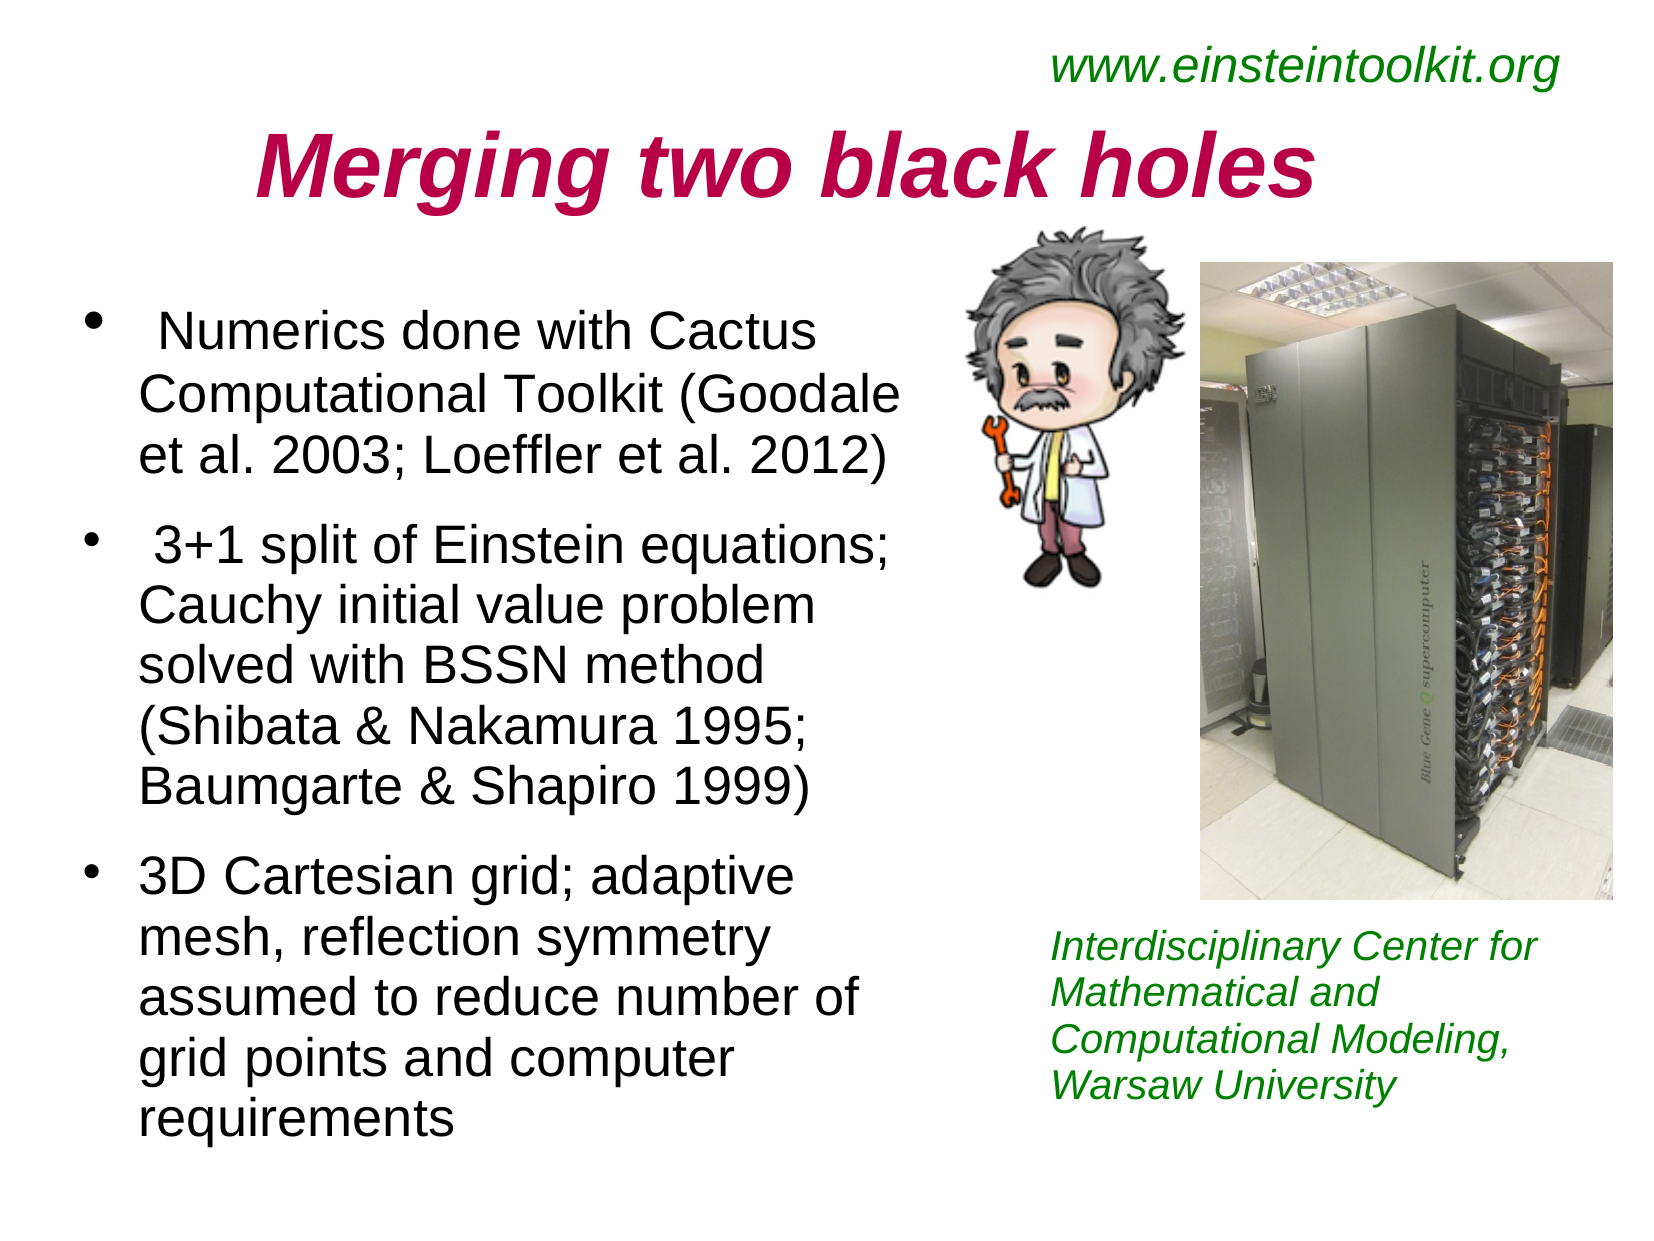

Merging two black holes
www.einsteintoolkit.org
# Numerics done with Cactus Computational Toolkit (Goodale et al. 2003; Loeffler et al. 2012)
 3+1 split of Einstein equations; Cauchy initial value problem solved with BSSN method (Shibata & Nakamura 1995; Baumgarte & Shapiro 1999)
3D Cartesian grid; adaptive mesh, reflection symmetry assumed to reduce number of grid points and computer requirements
Interdisciplinary Center for Mathematical and Computational Modeling, Warsaw University